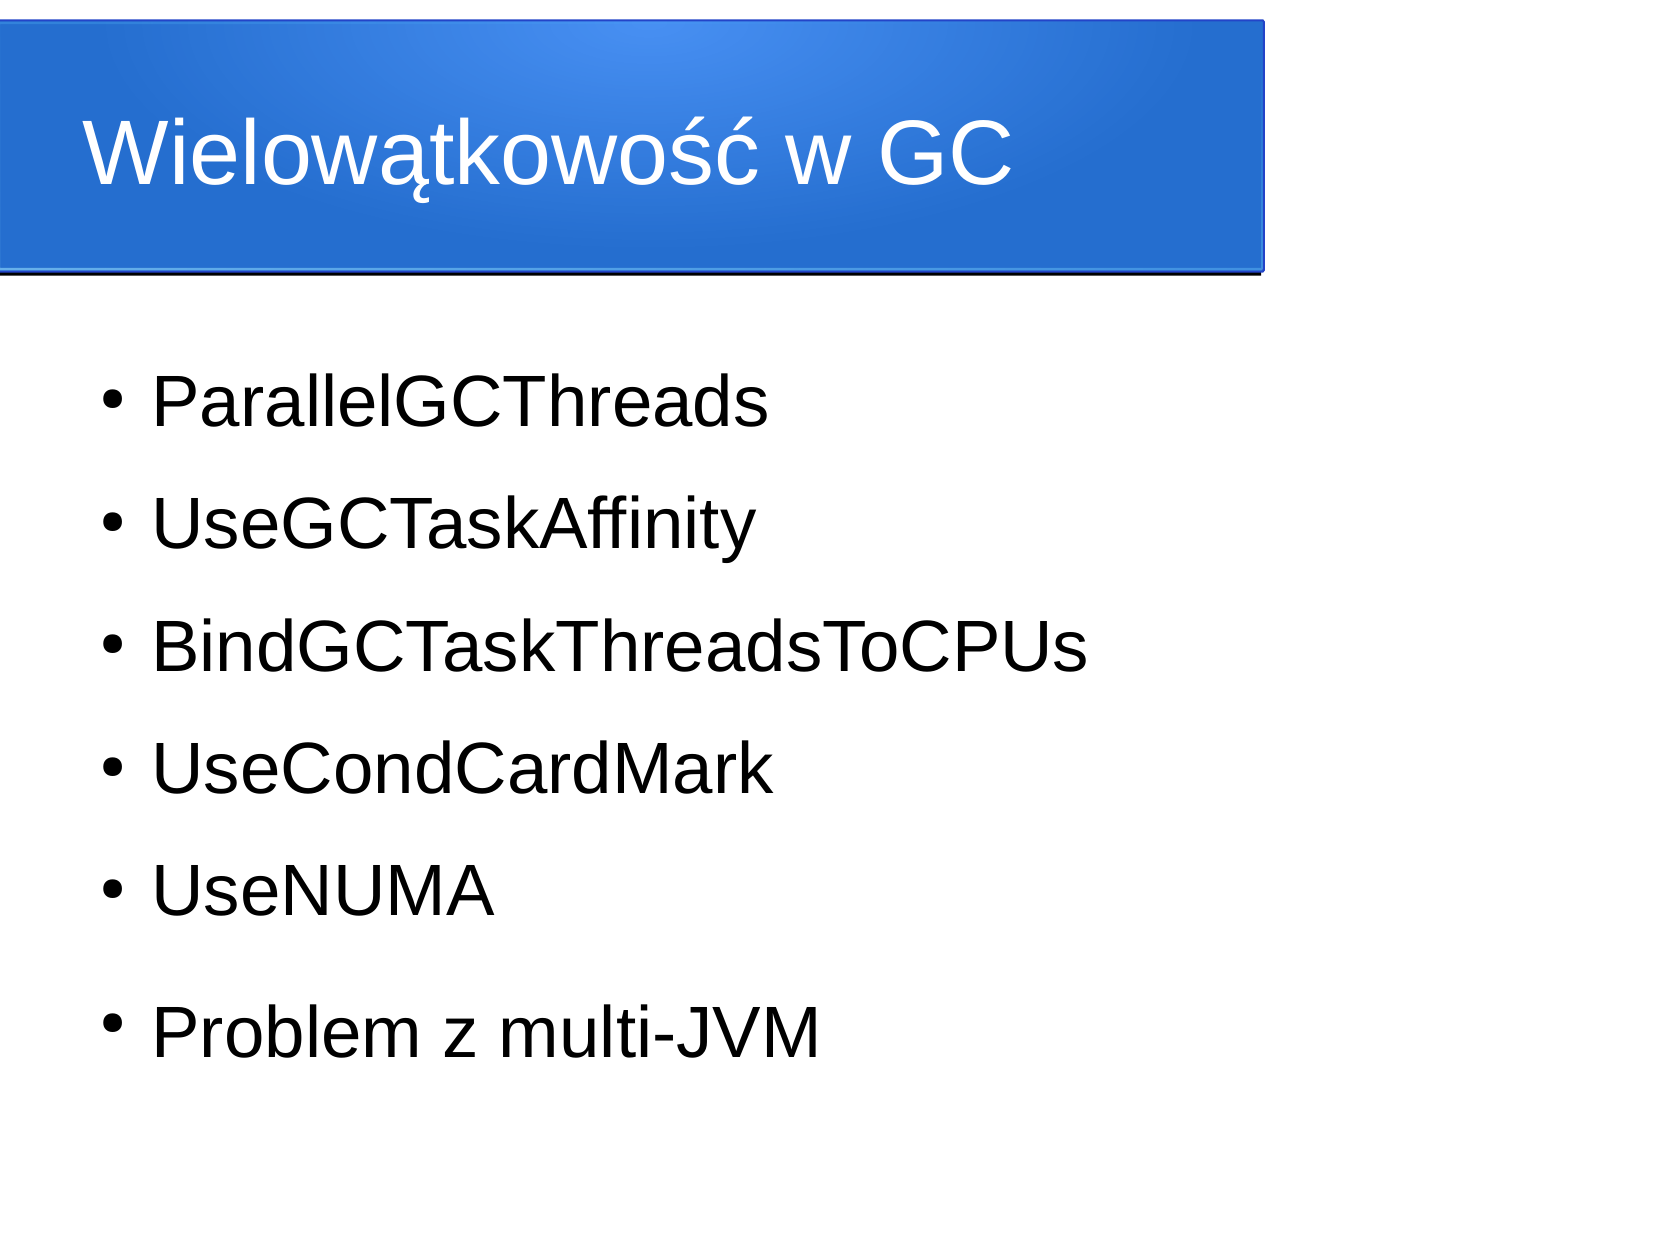

# Wielowątkowość w GC
ParallelGCThreads
UseGCTaskAffinity
BindGCTaskThreadsToCPUs
UseCondCardMark
UseNUMA
Problem z multi-JVM